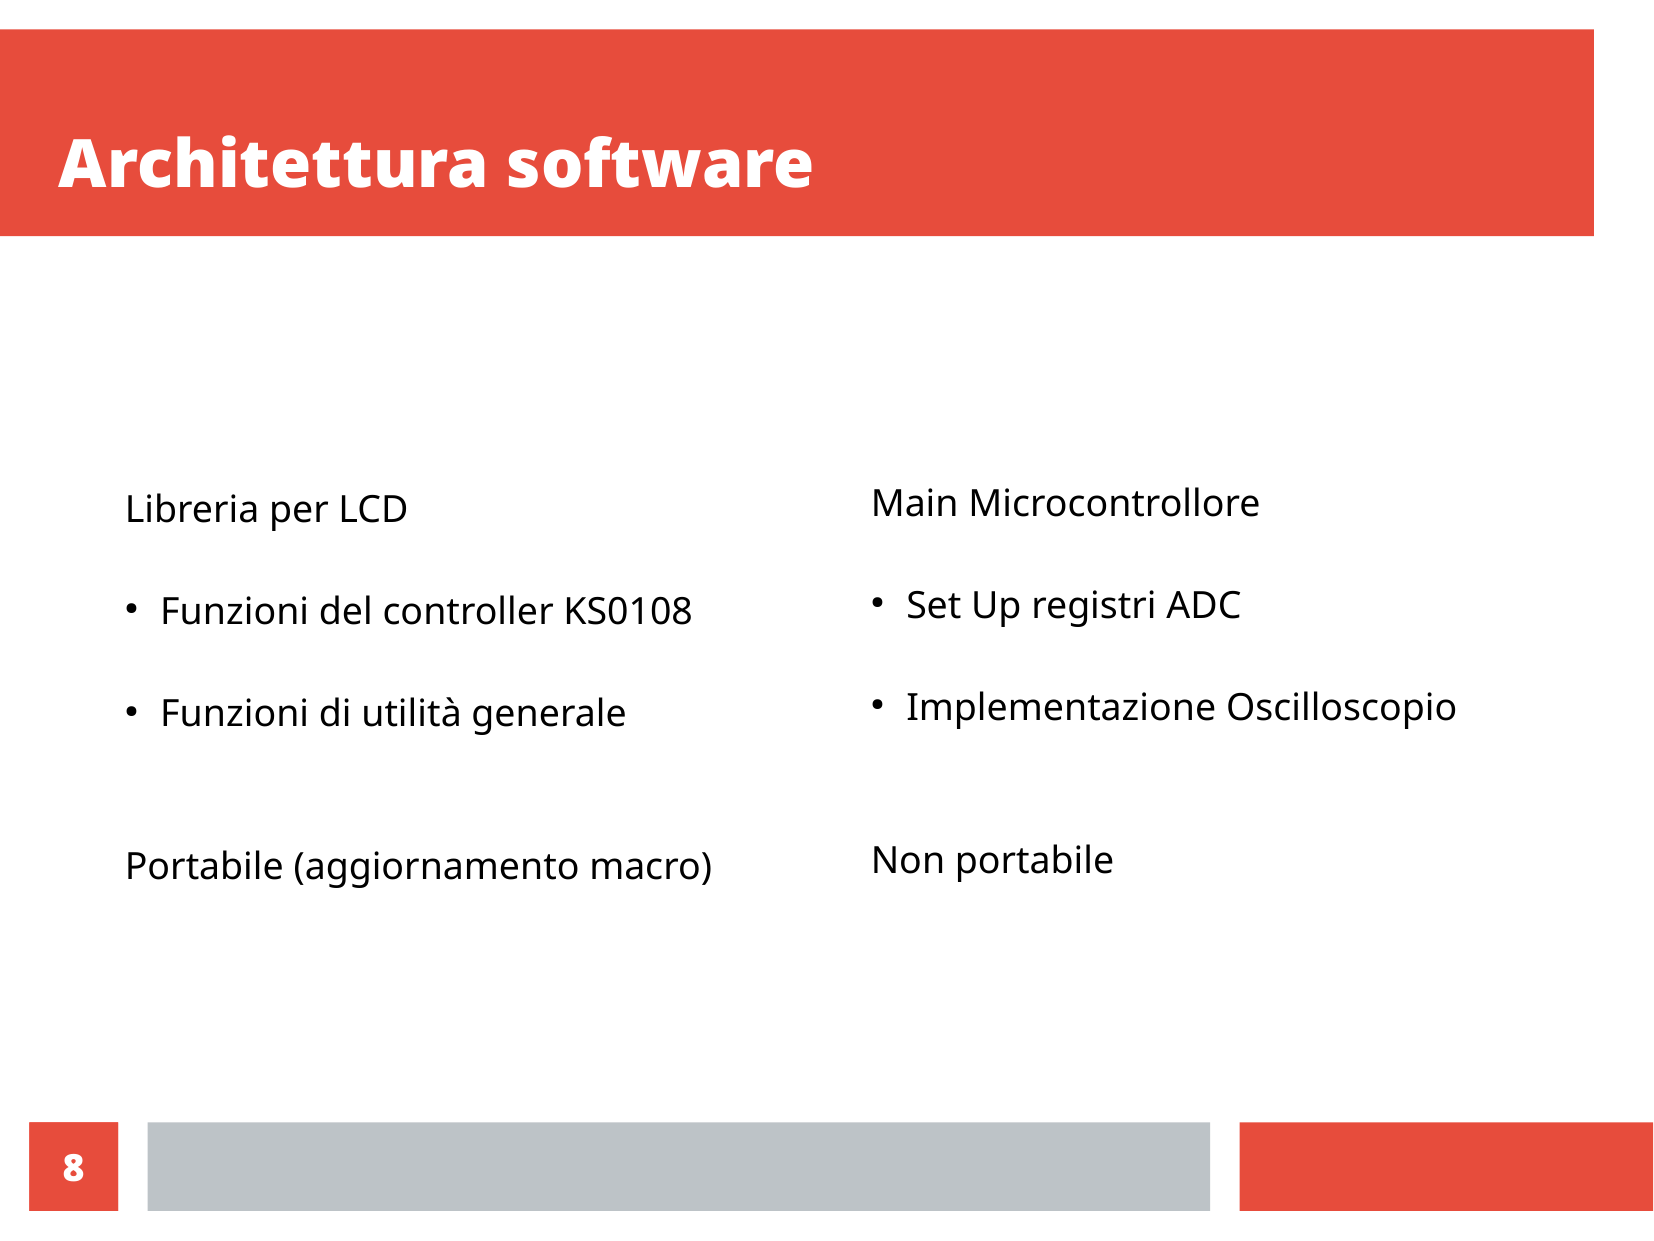

# Architettura software
Main Microcontrollore
Set Up registri ADC
Implementazione Oscilloscopio
Non portabile
Libreria per LCD
Funzioni del controller KS0108
Funzioni di utilità generale
Portabile (aggiornamento macro)
8